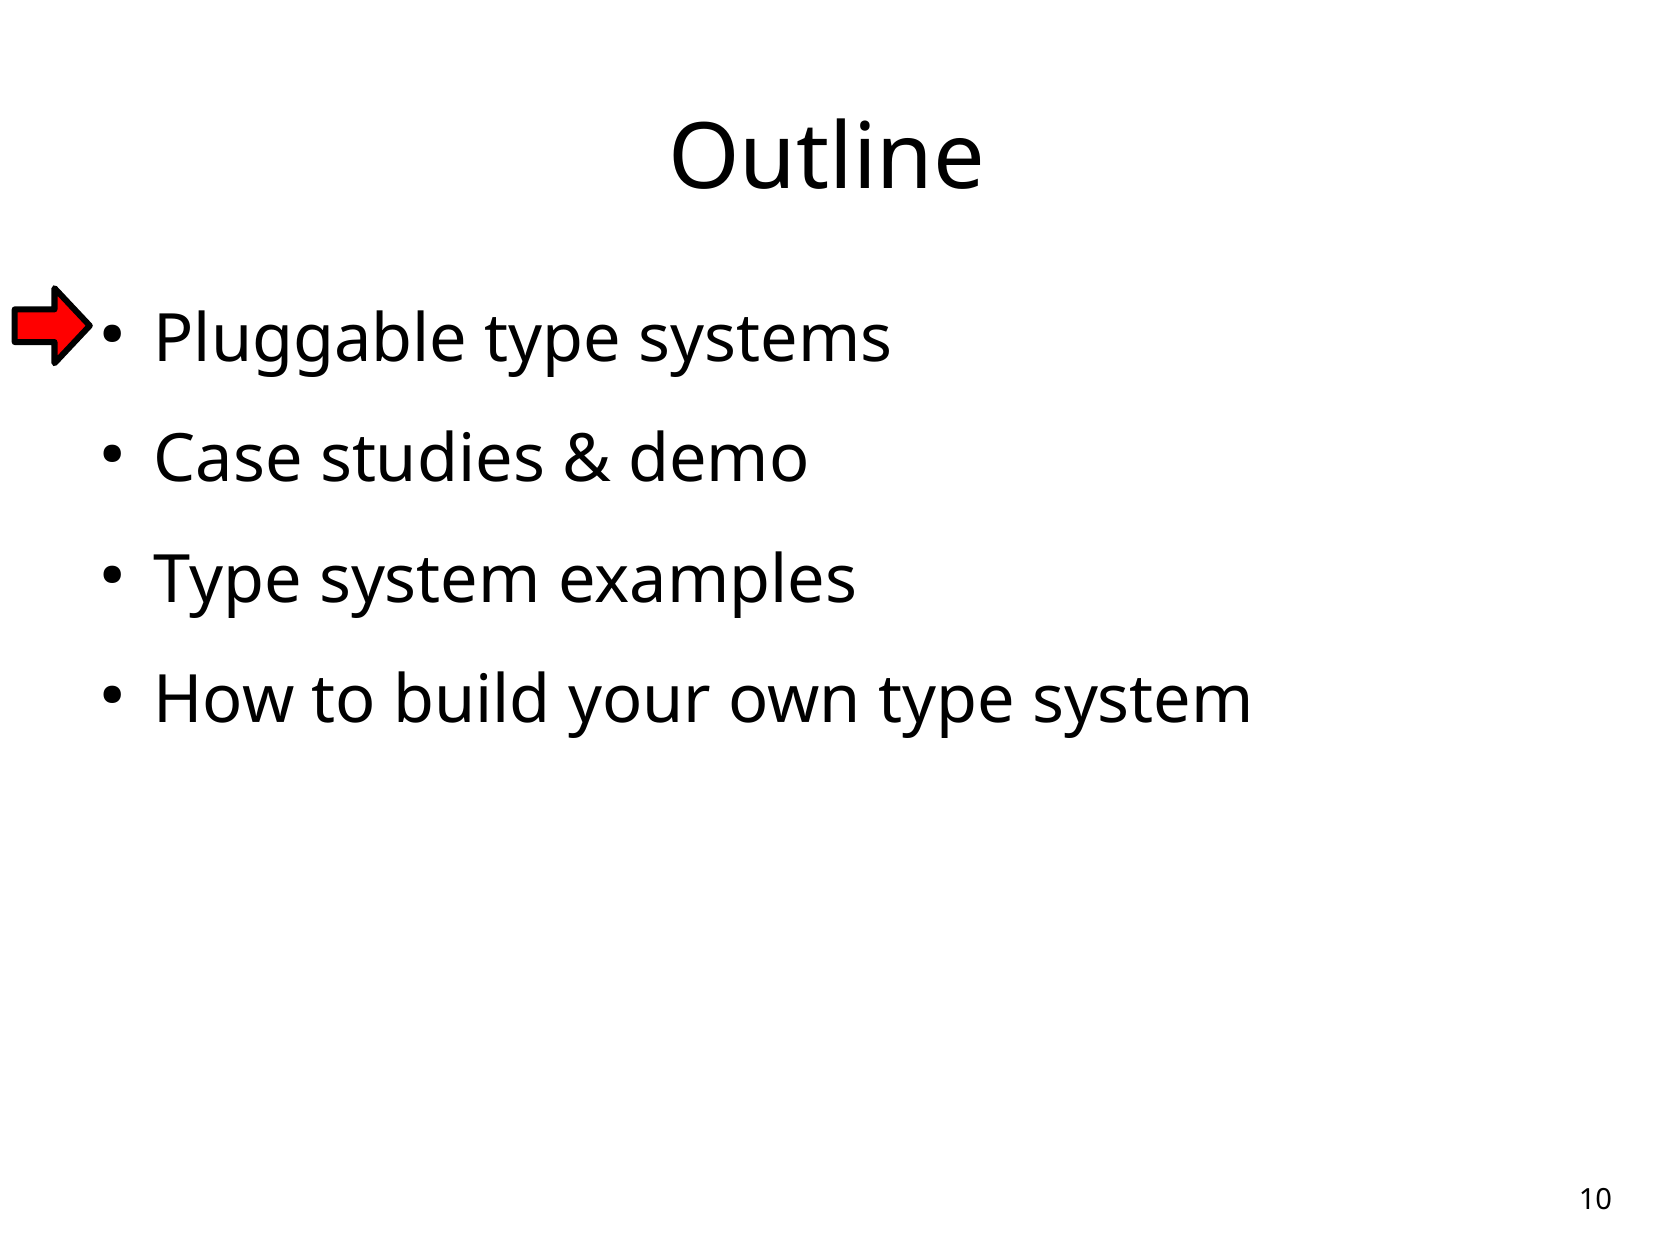

# Outline
Pluggable type systems
Case studies & demo
Type system examples
How to build your own type system
10